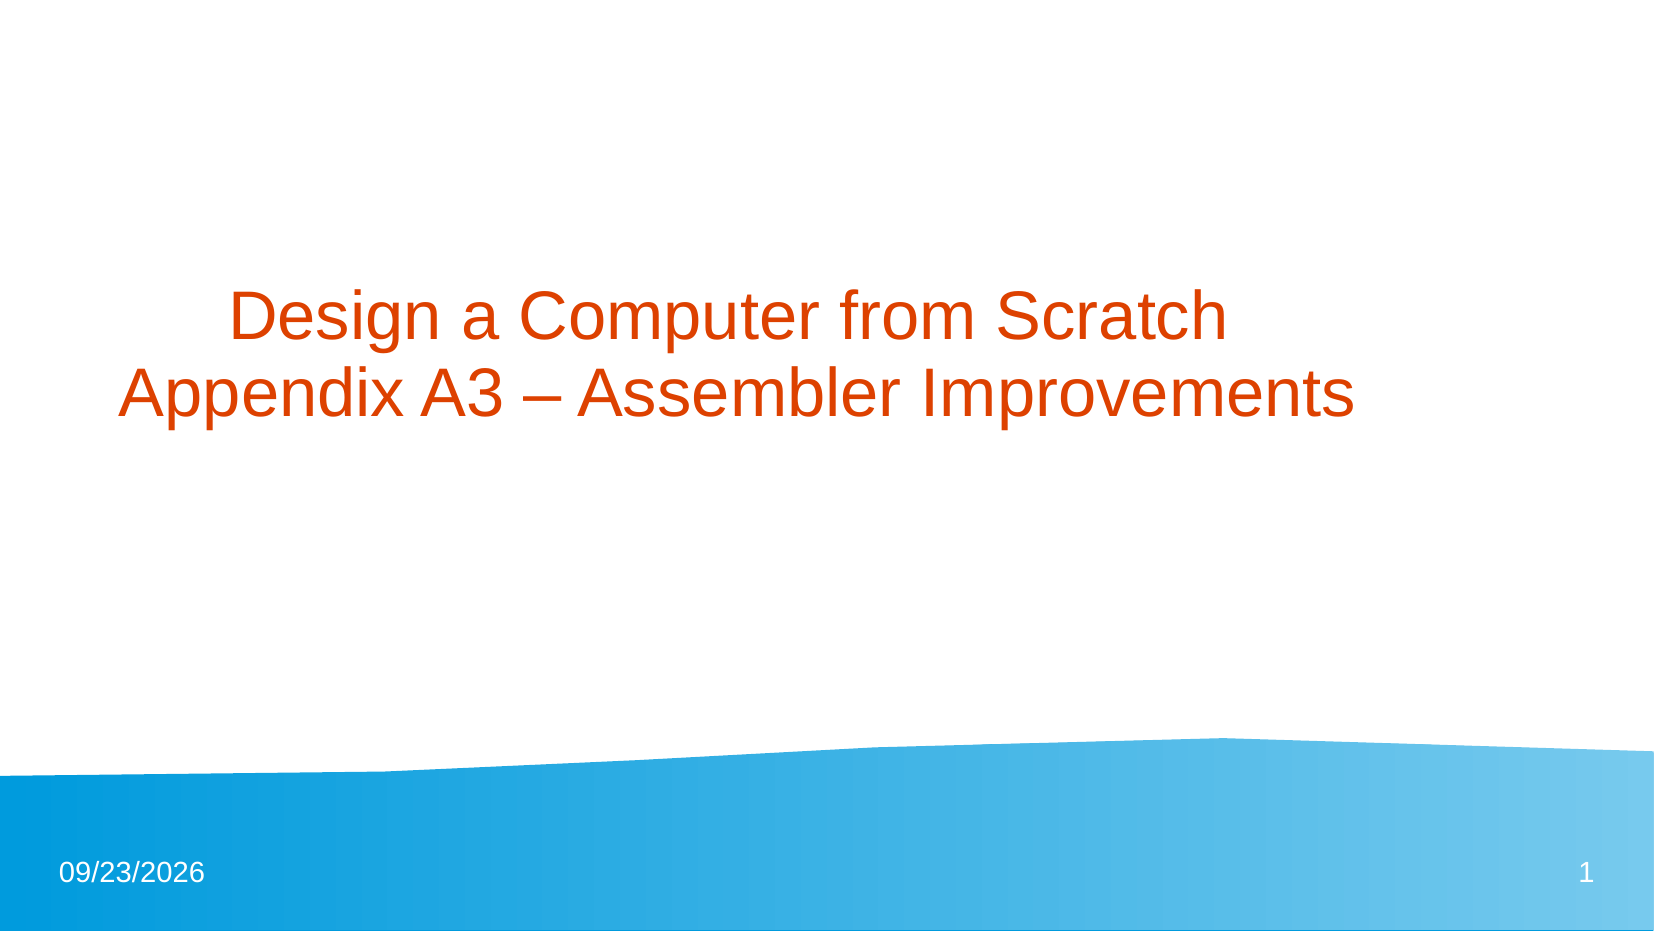

# Design a Computer from Scratch Appendix A3 – Assembler Improvements